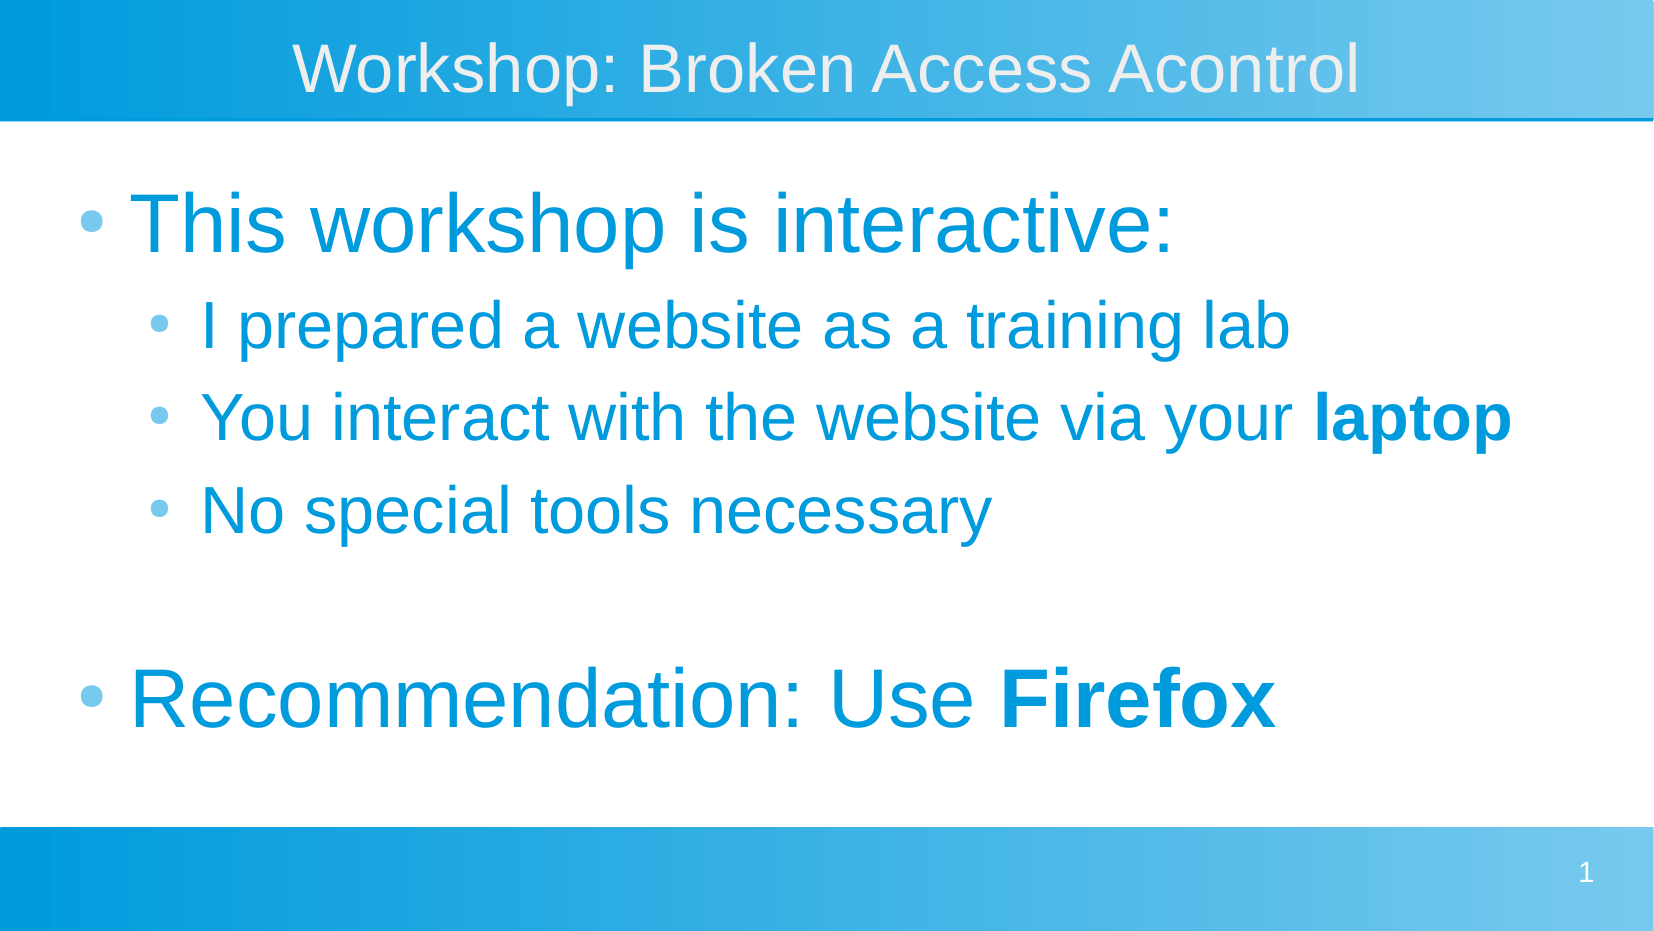

# Workshop: Broken Access Acontrol
This workshop is interactive:
I prepared a website as a training lab
You interact with the website via your laptop
No special tools necessary
Recommendation: Use Firefox
1